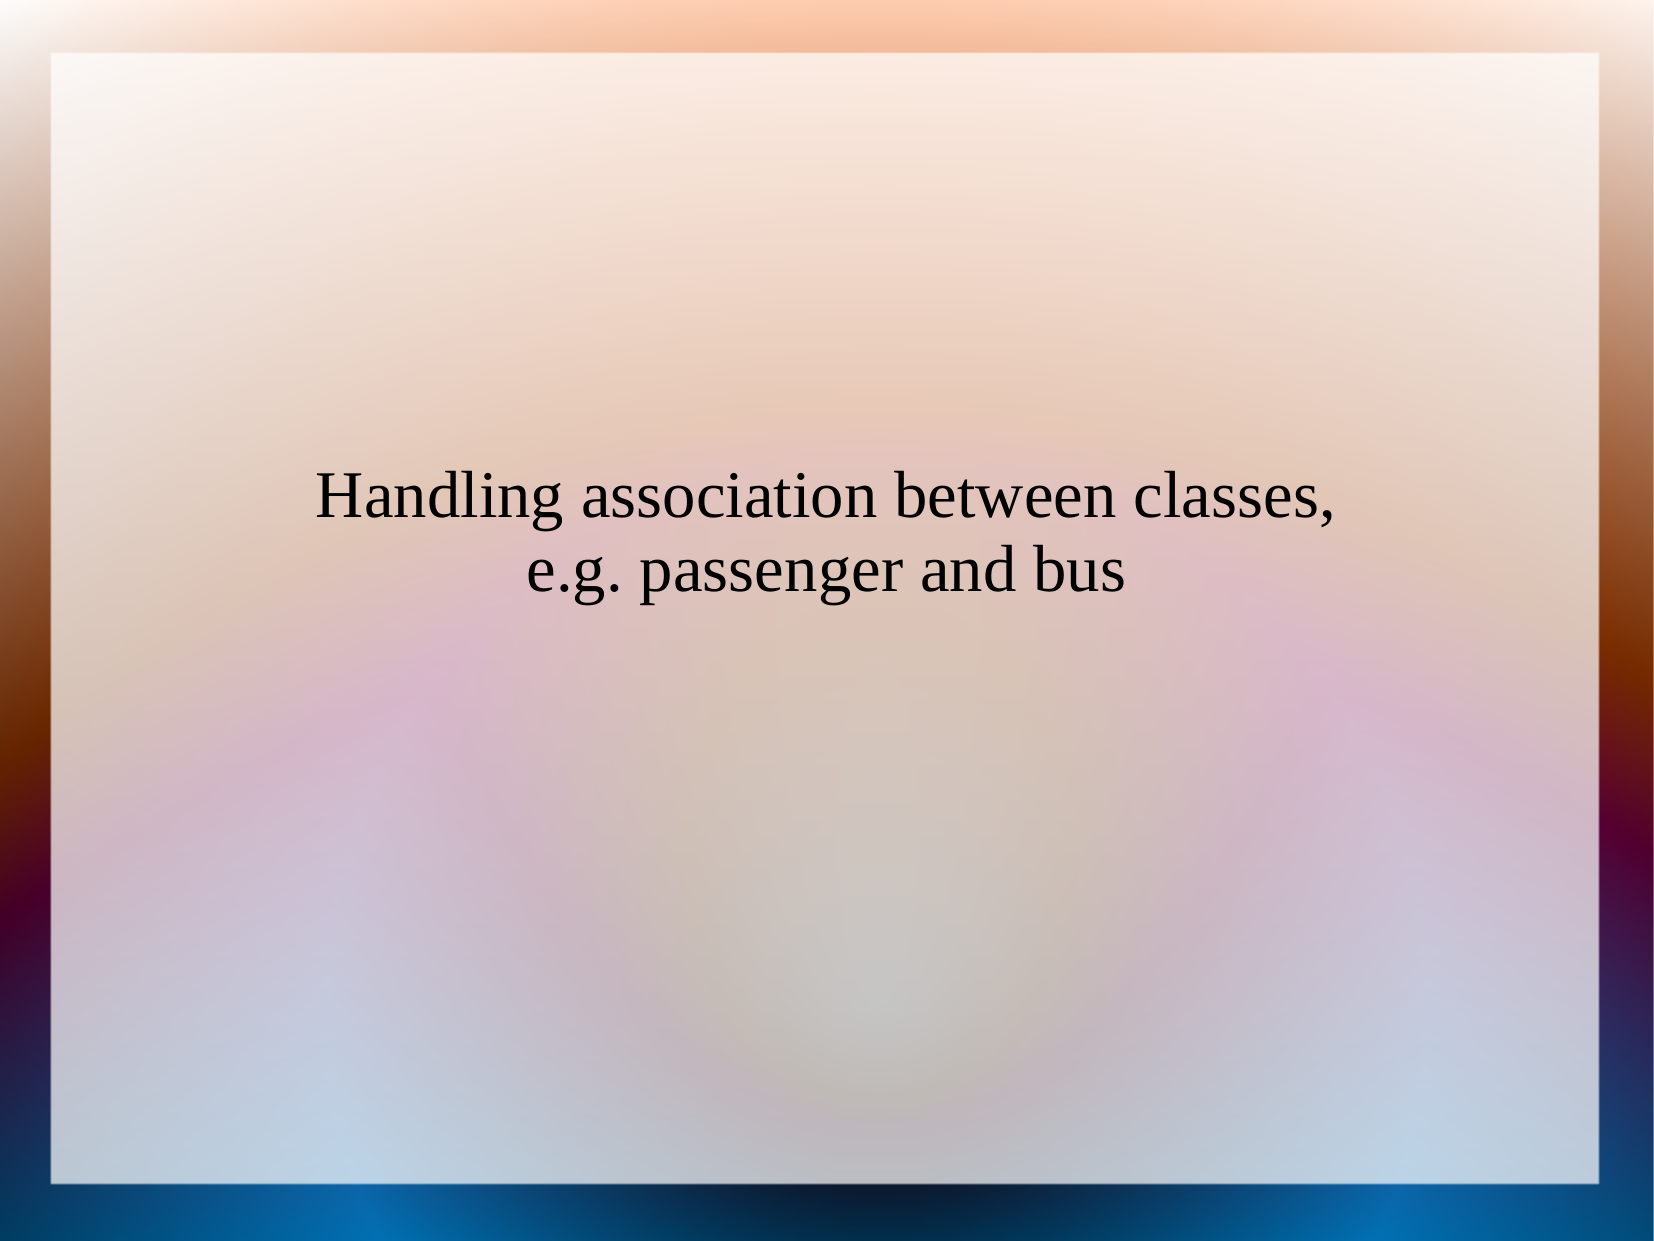

# Handling association between classes,
e.g. passenger and bus